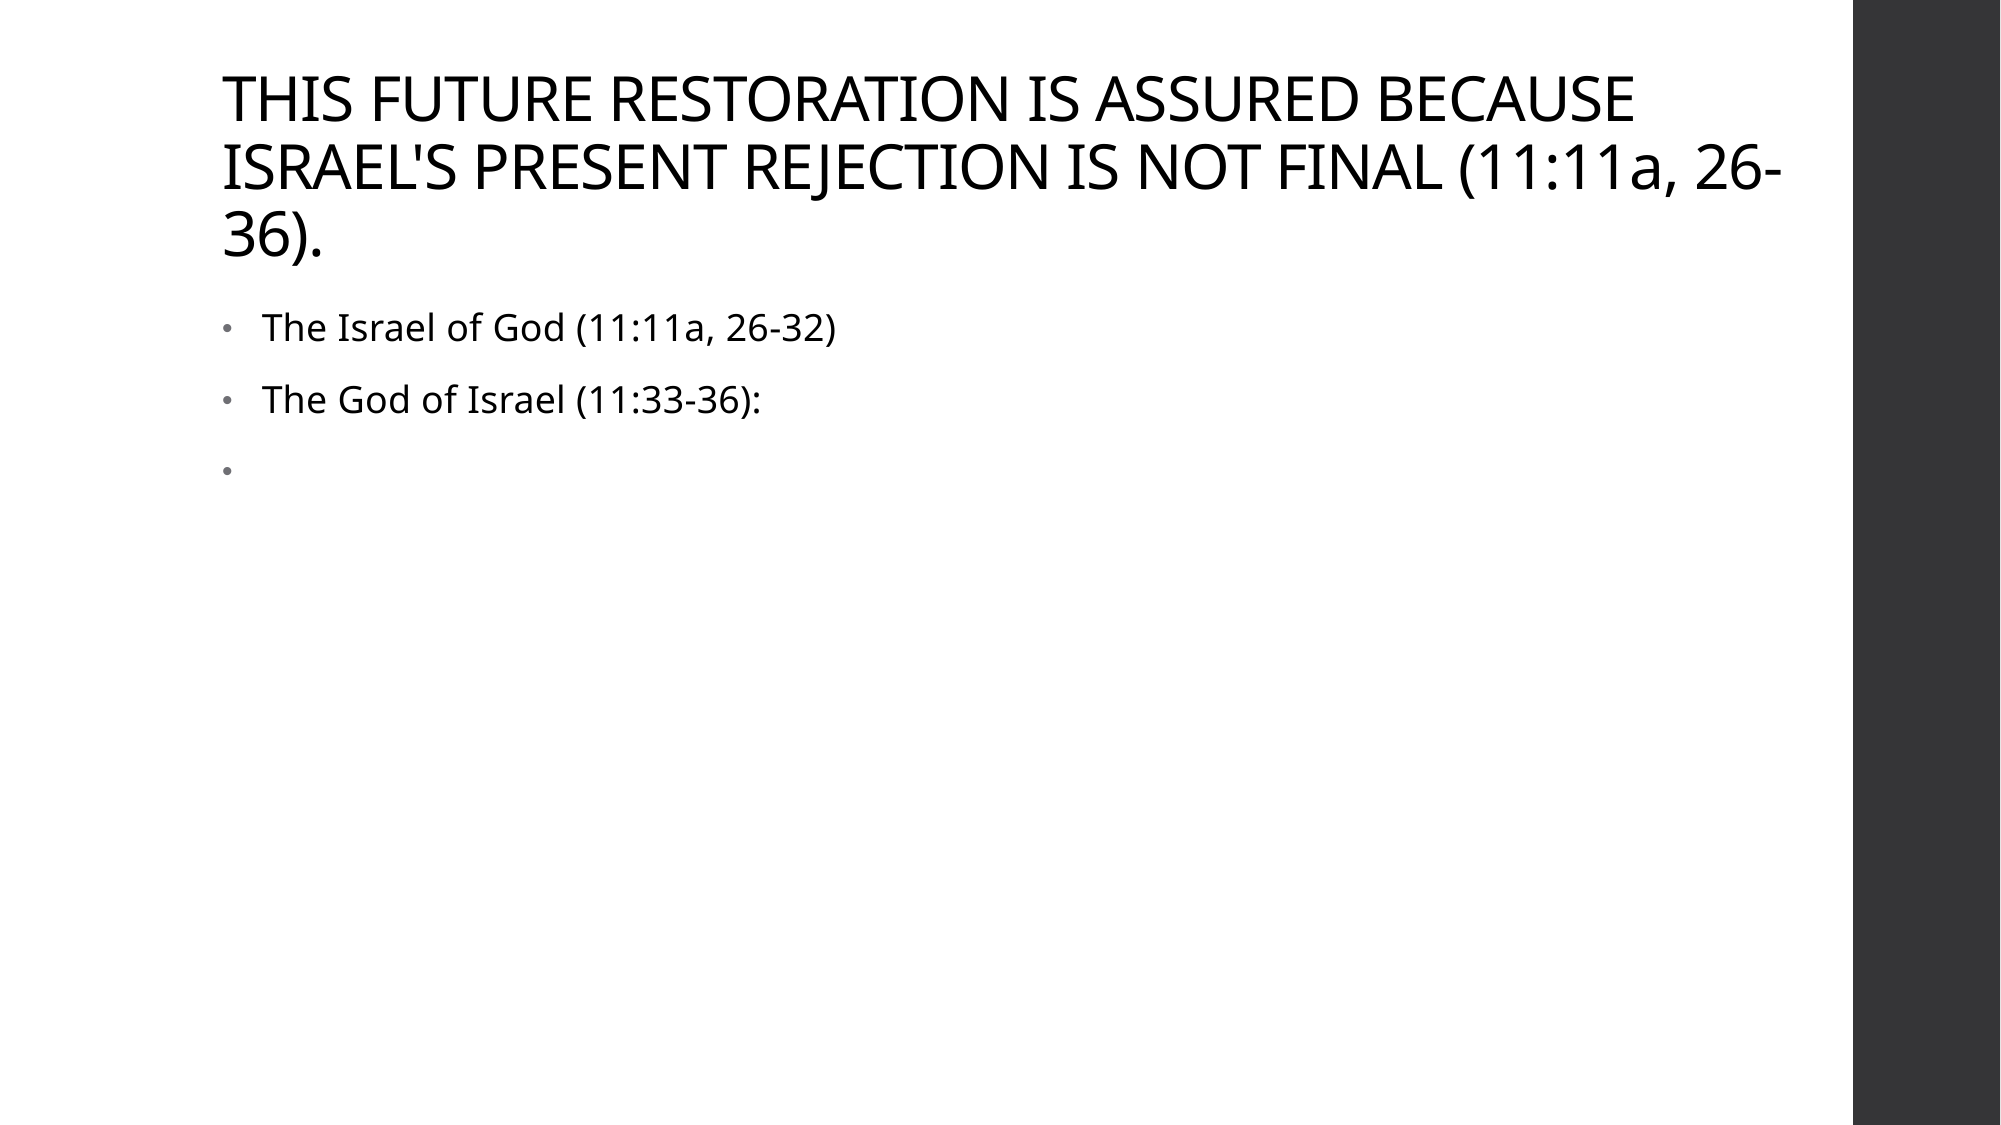

# THIS FUTURE RESTORATION IS ASSURED BECAUSE ISRAEL'S PRESENT REJECTION IS NOT FINAL (11:11a, 26-36).
 The Israel of God (11:11a, 26-32)
 The God of Israel (11:33-36):